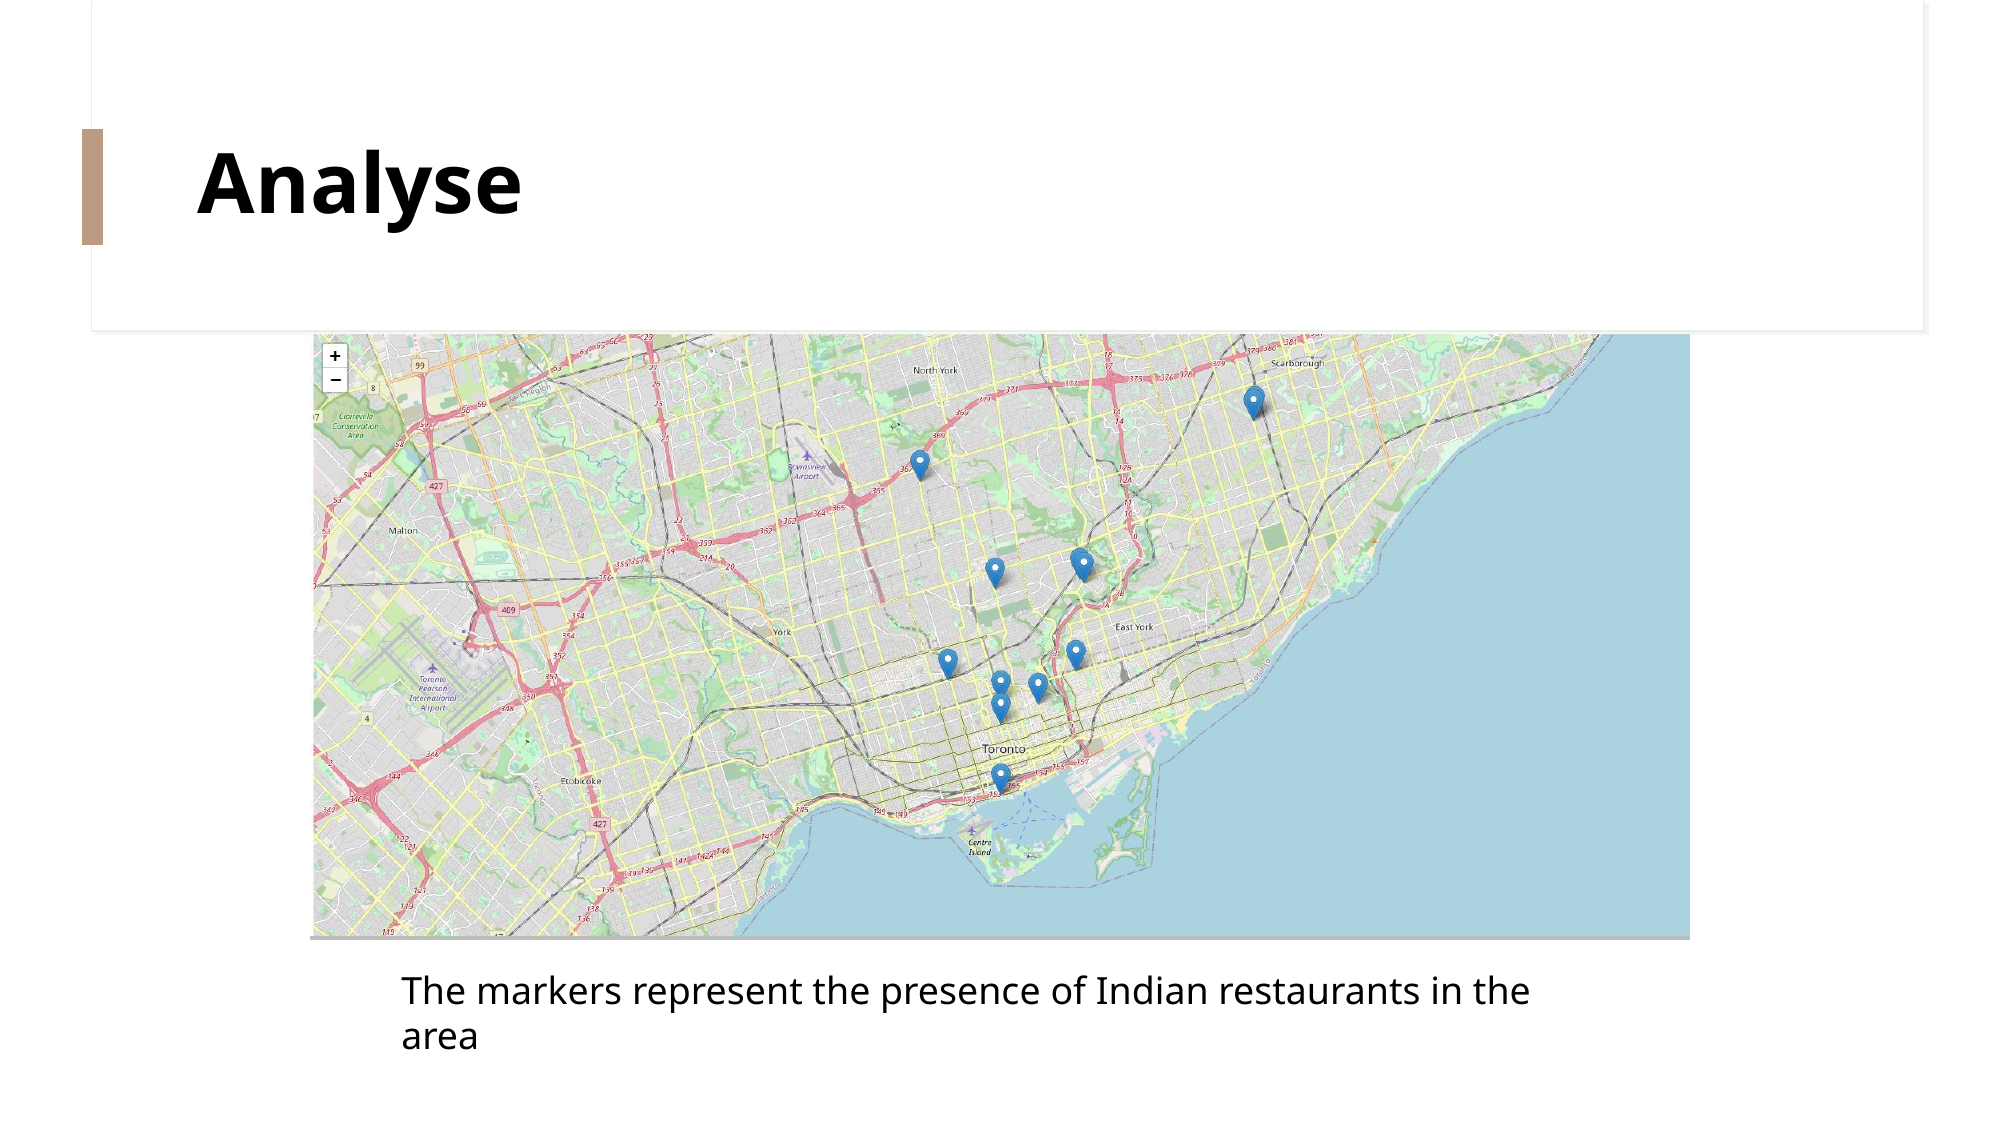

# Analyse
The markers represent the presence of Indian restaurants in the area